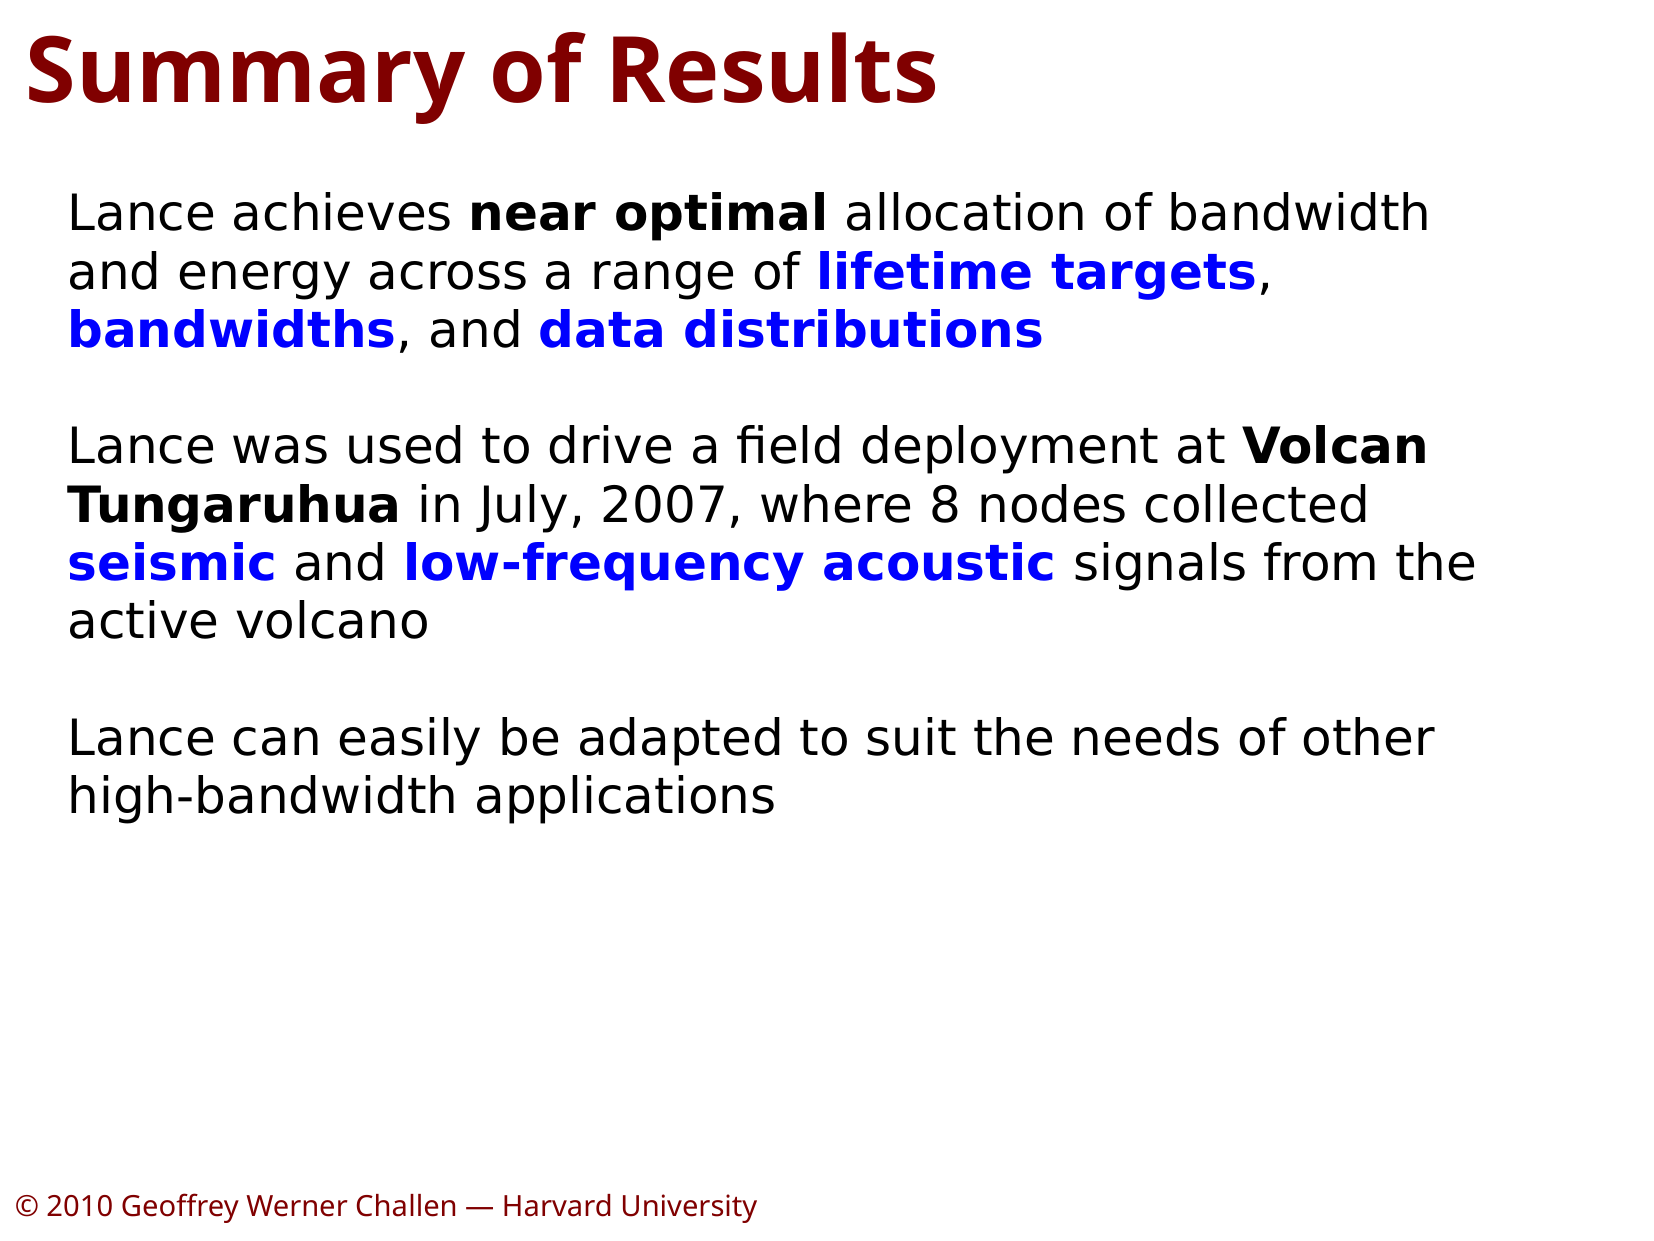

# Summary of Results
Lance achieves near optimal allocation of bandwidth and energy across a range of lifetime targets, bandwidths, and data distributions
Lance was used to drive a field deployment at Volcan Tungaruhua in July, 2007, where 8 nodes collected seismic and low-frequency acoustic signals from the active volcano
Lance can easily be adapted to suit the needs of other high-bandwidth applications